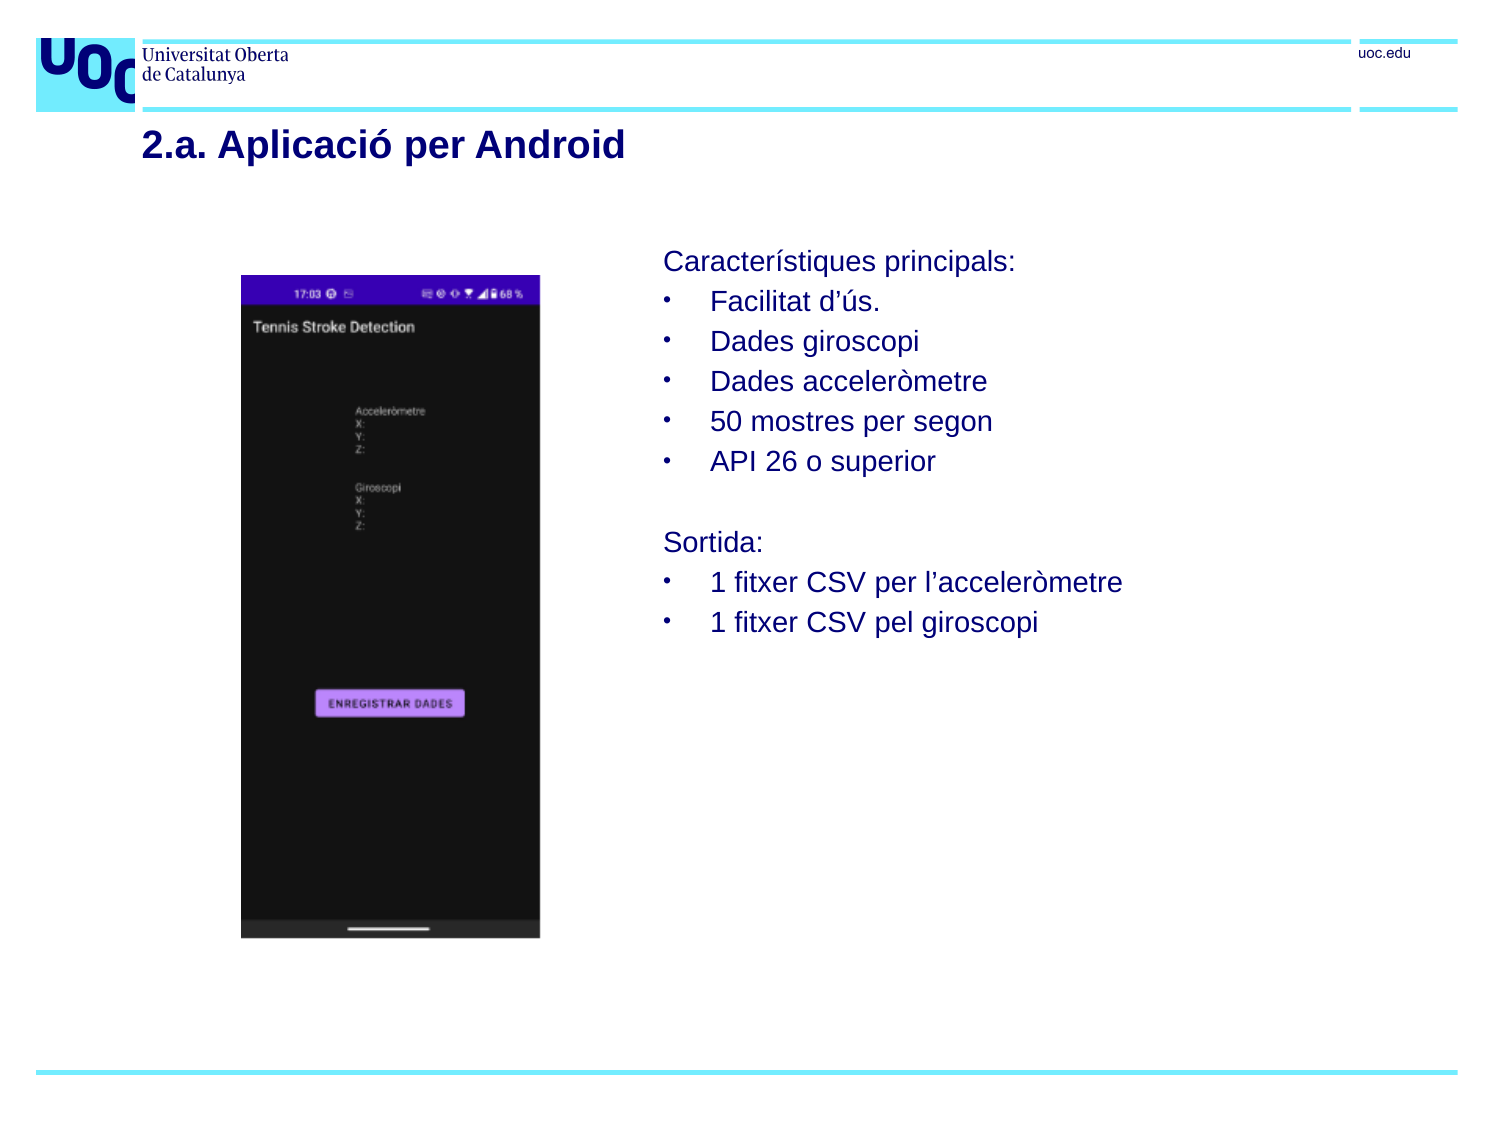

# 2.a. Aplicació per Android
Característiques principals:
Facilitat d’ús.
Dades giroscopi
Dades acceleròmetre
50 mostres per segon
API 26 o superior
Sortida:
1 fitxer CSV per l’acceleròmetre
1 fitxer CSV pel giroscopi